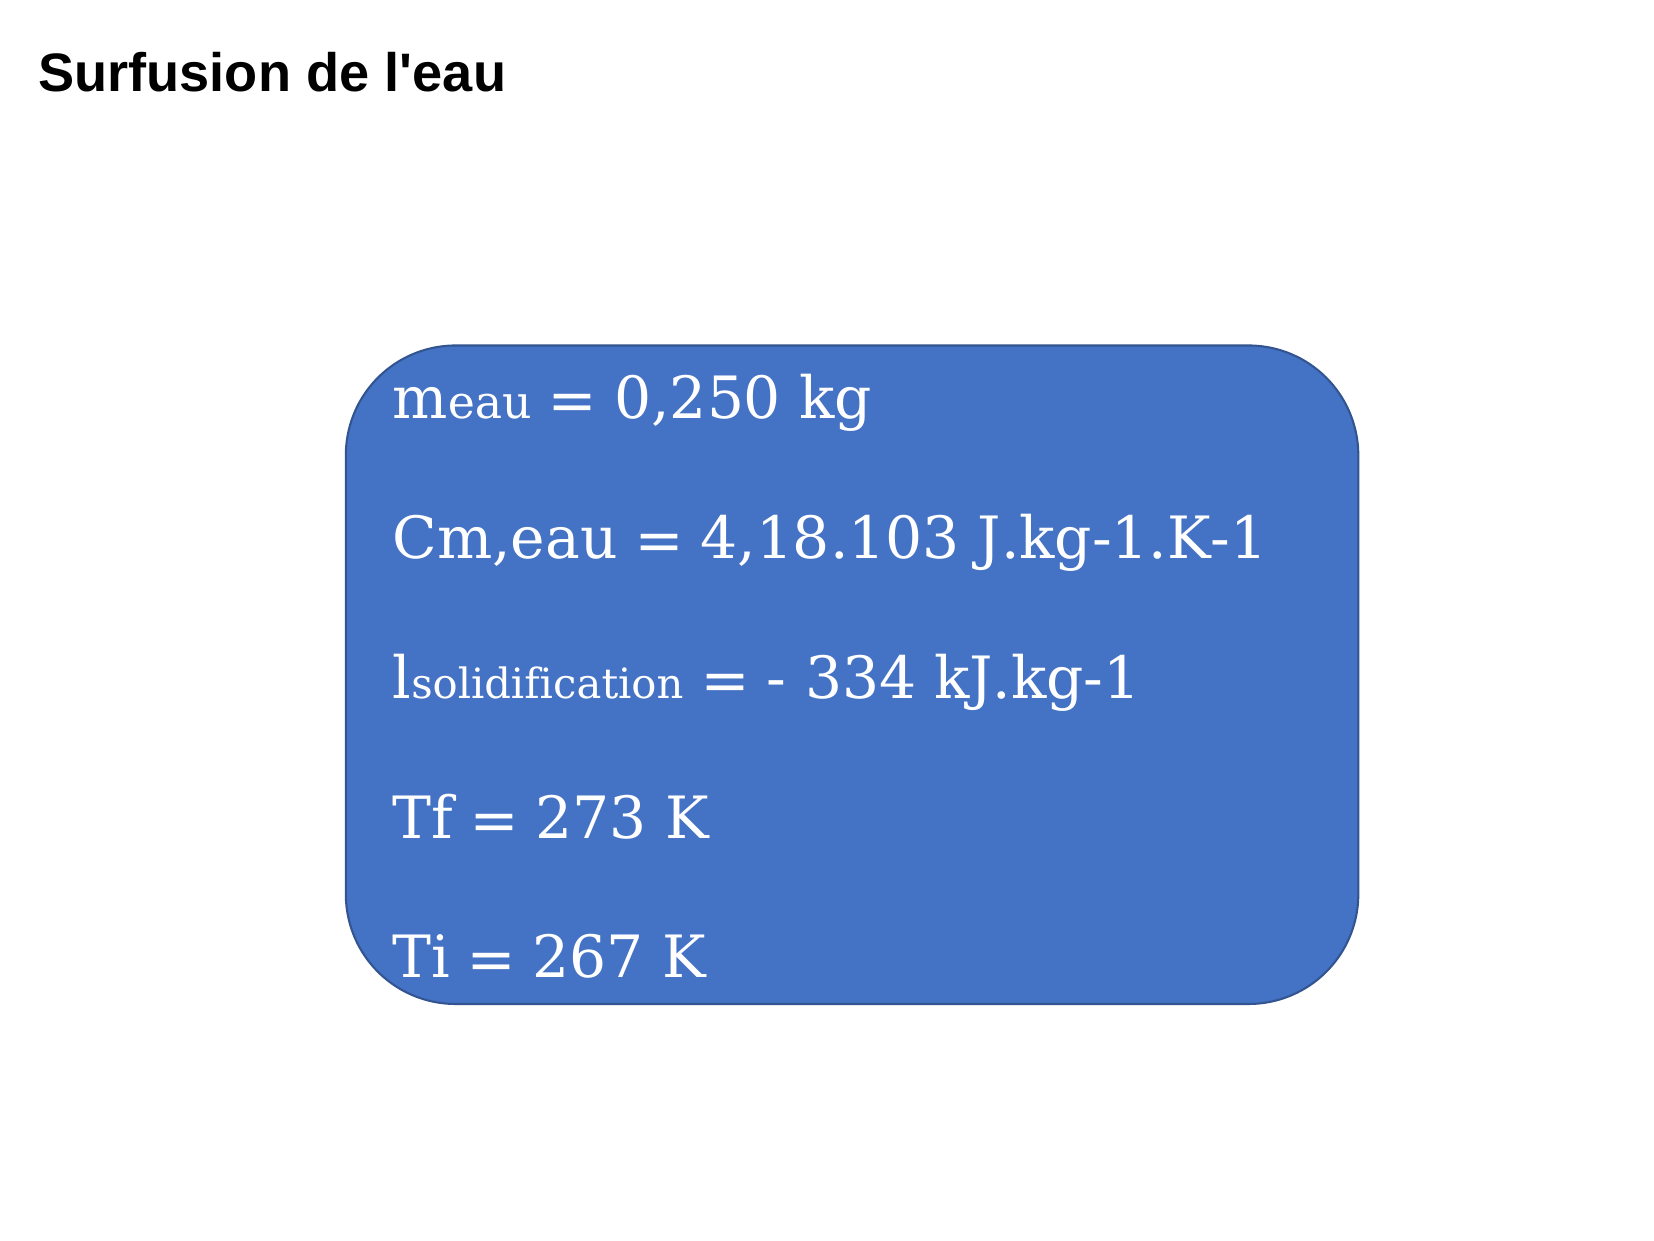

Surfusion de l'eau
meau = 0,250 kg
Cm,eau = 4,18.103 J.kg-1.K-1
lsolidification = - 334 kJ.kg-1
Tf = 273 K
Ti = 267 K